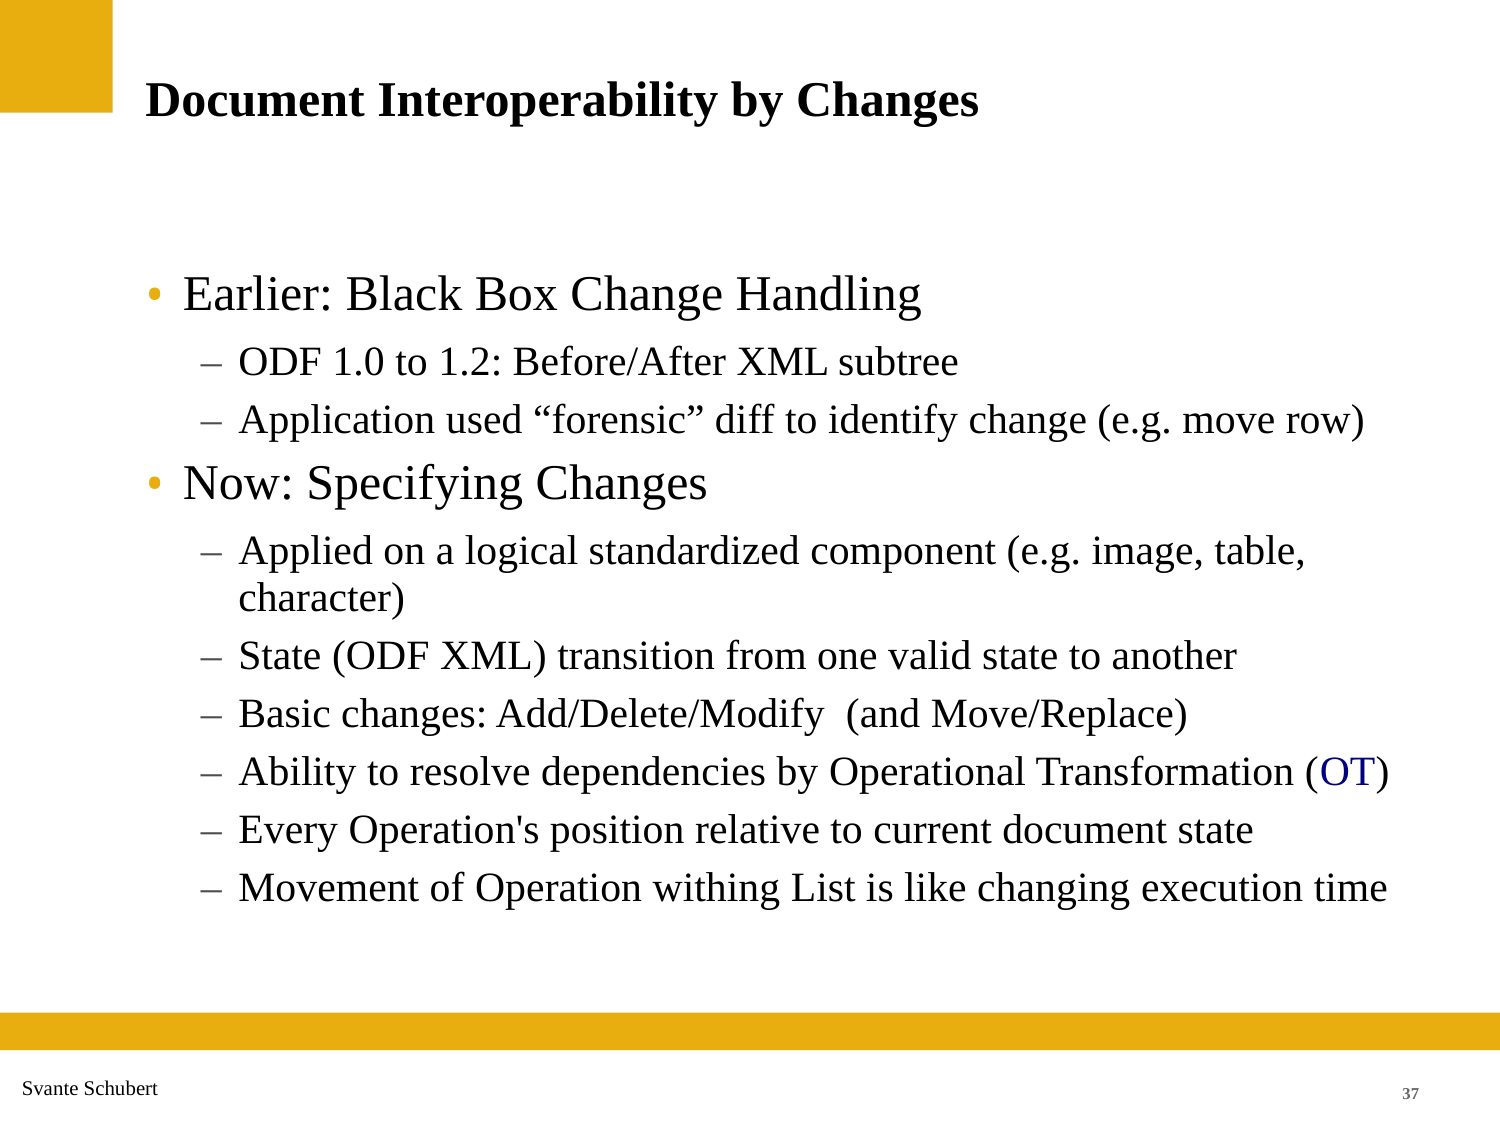

# Document Interoperability by Changes
Earlier: Black Box Change Handling
ODF 1.0 to 1.2: Before/After XML subtree
Application used “forensic” diff to identify change (e.g. move row)
Now: Specifying Changes
Applied on a logical standardized component (e.g. image, table, character)
State (ODF XML) transition from one valid state to another
Basic changes: Add/Delete/Modify (and Move/Replace)
Ability to resolve dependencies by Operational Transformation (OT)
Every Operation's position relative to current document state
Movement of Operation withing List is like changing execution time
Svante Schubert